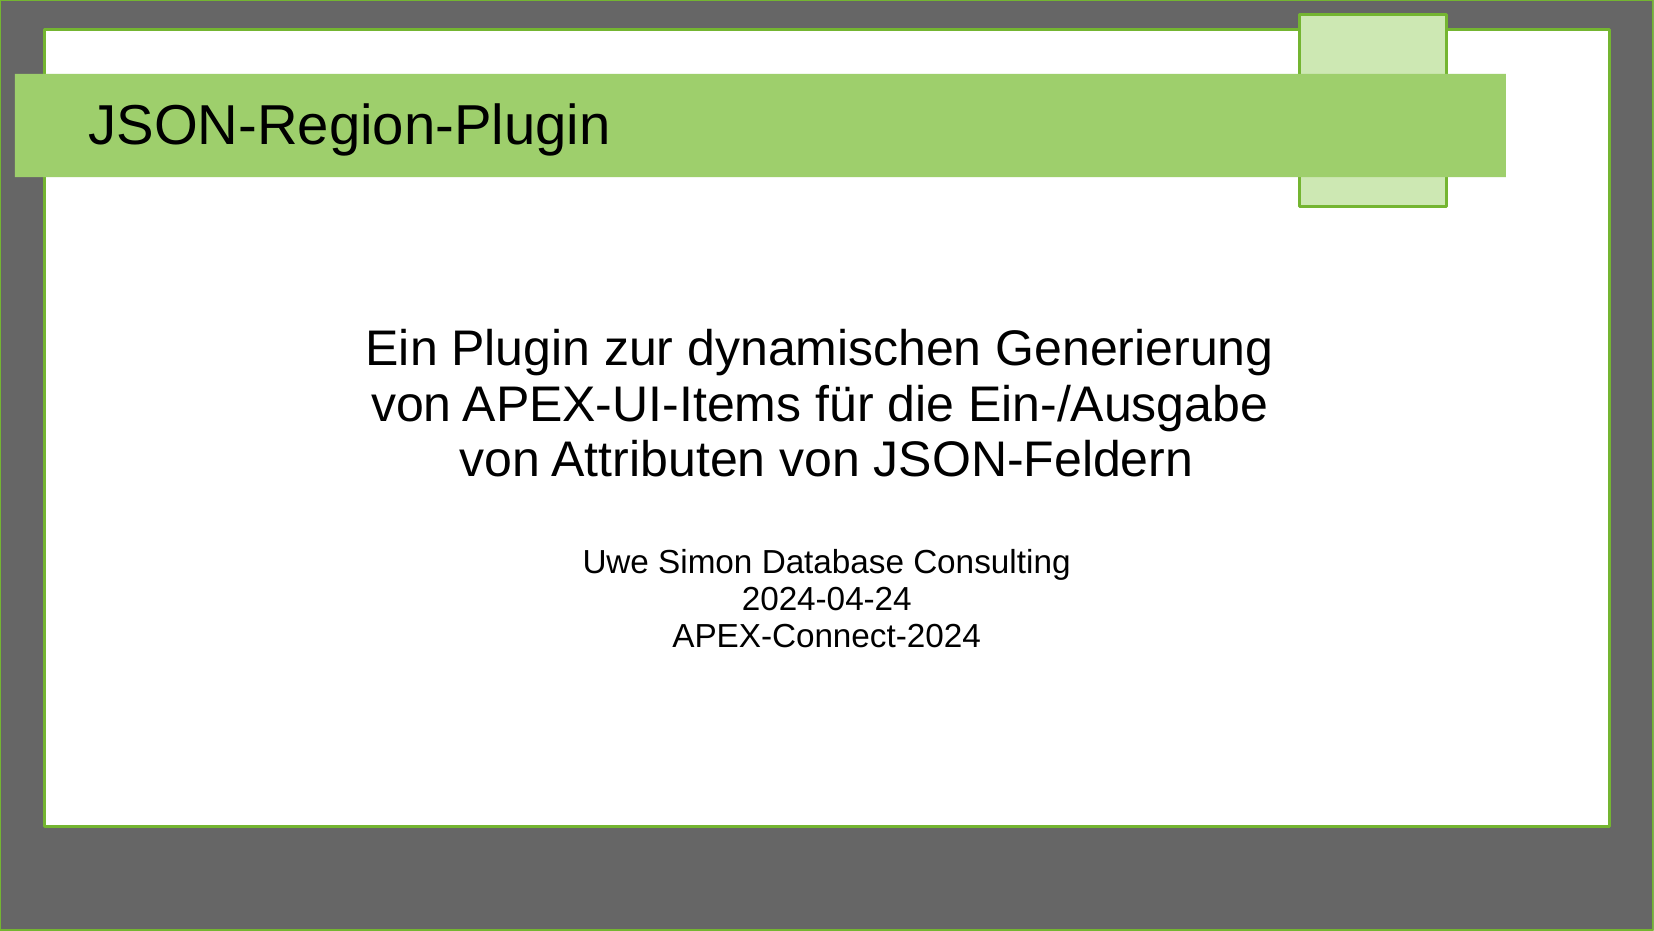

# JSON-Region-Plugin
Ein Plugin zur dynamischen Generierung
von APEX-UI-Items für die Ein-/Ausgabe
von Attributen von JSON-Feldern
Uwe Simon Database Consulting
2024-04-24
APEX-Connect-2024